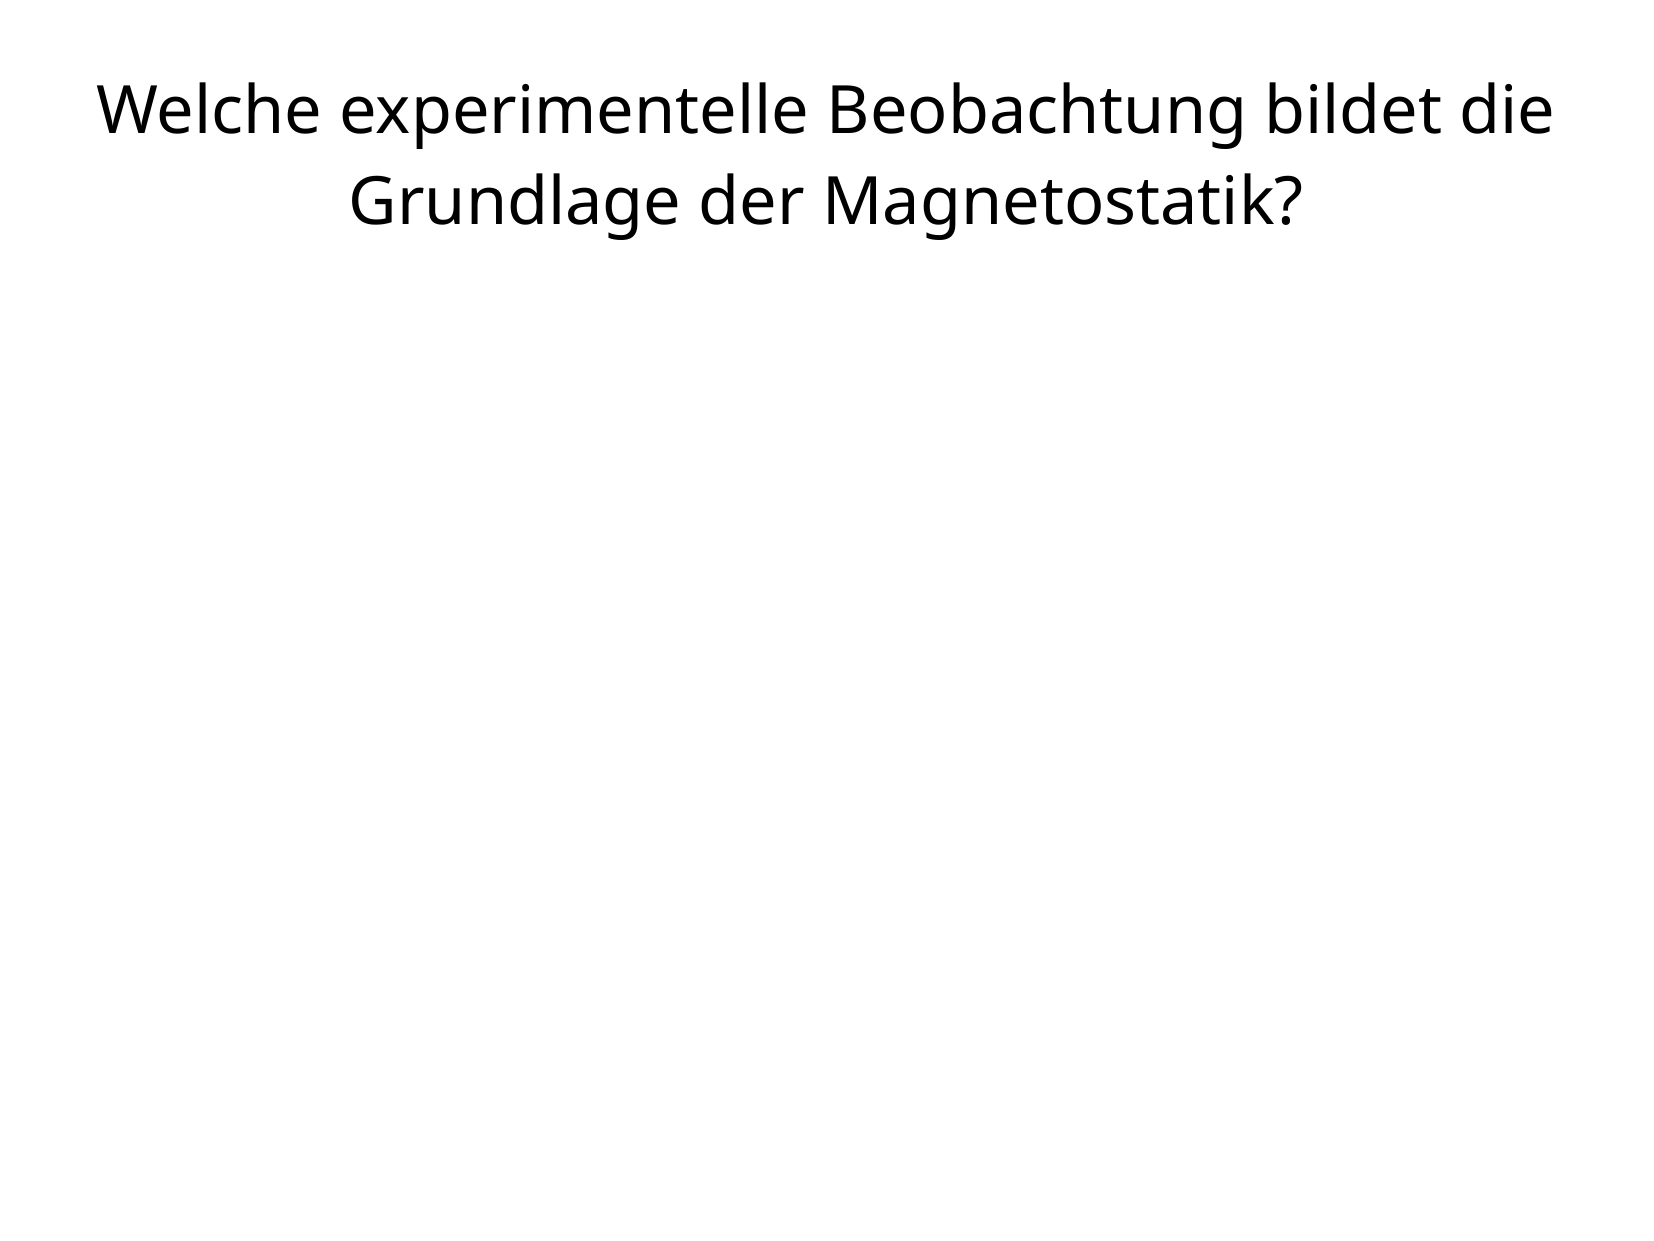

# Welche experimentelle Beobachtung bildet die Grundlage der Magnetostatik?